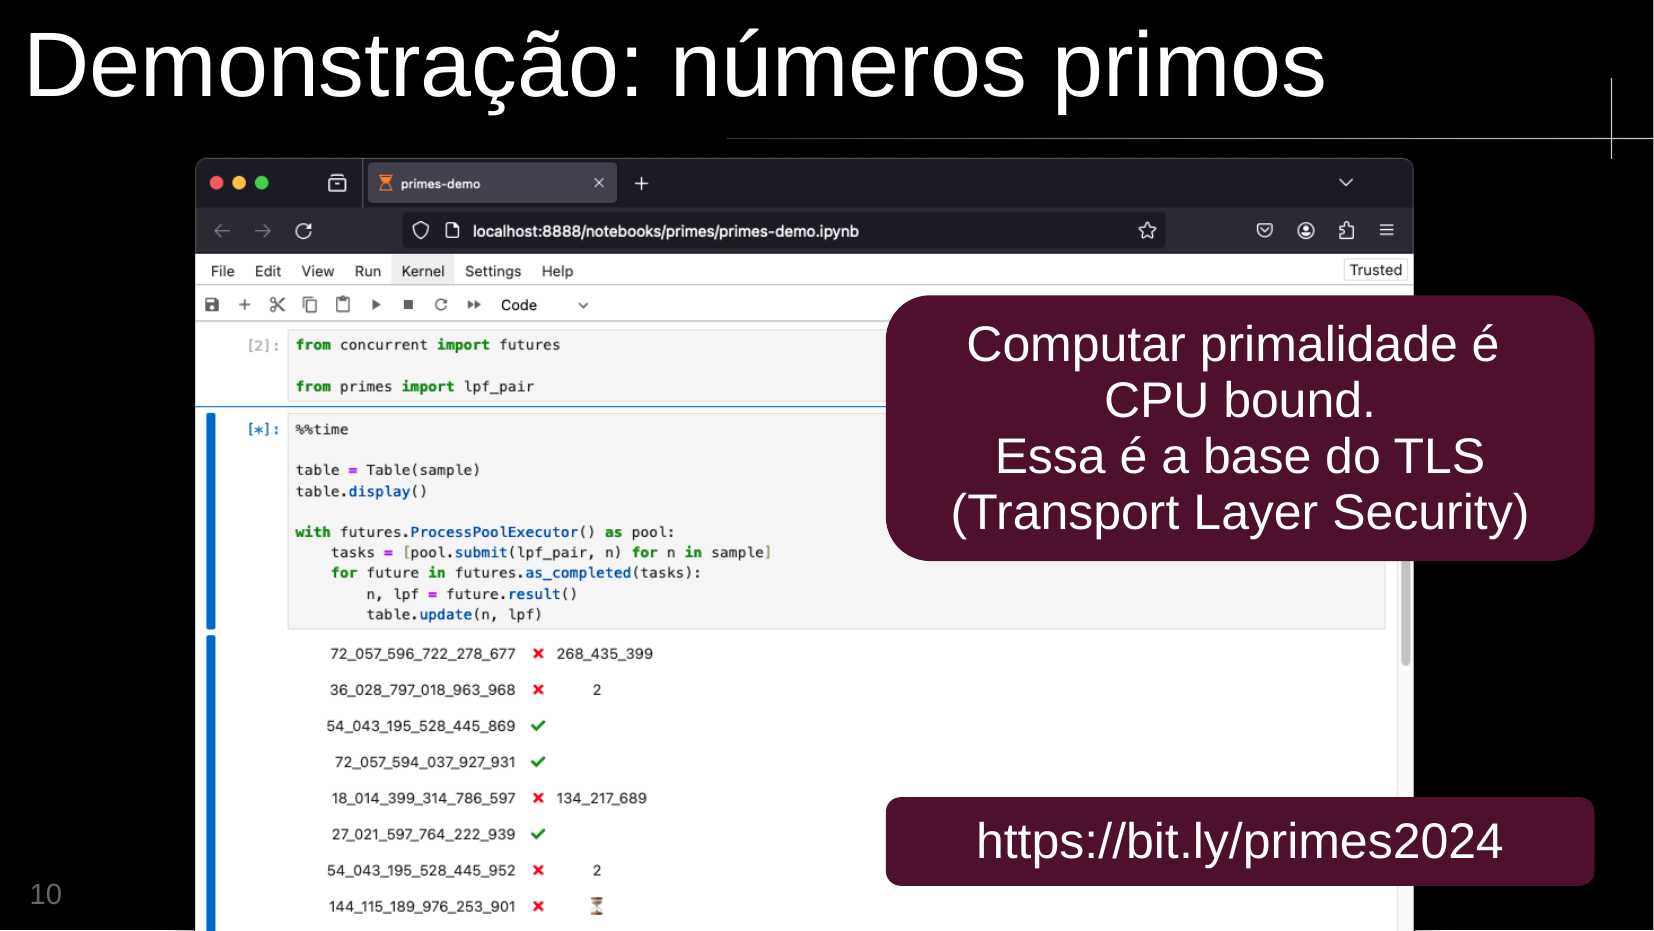

# Demonstração: números primos
Computar primalidade é CPU bound.
Essa é a base do TLS
(Transport Layer Security)
https://bit.ly/primes2024
10